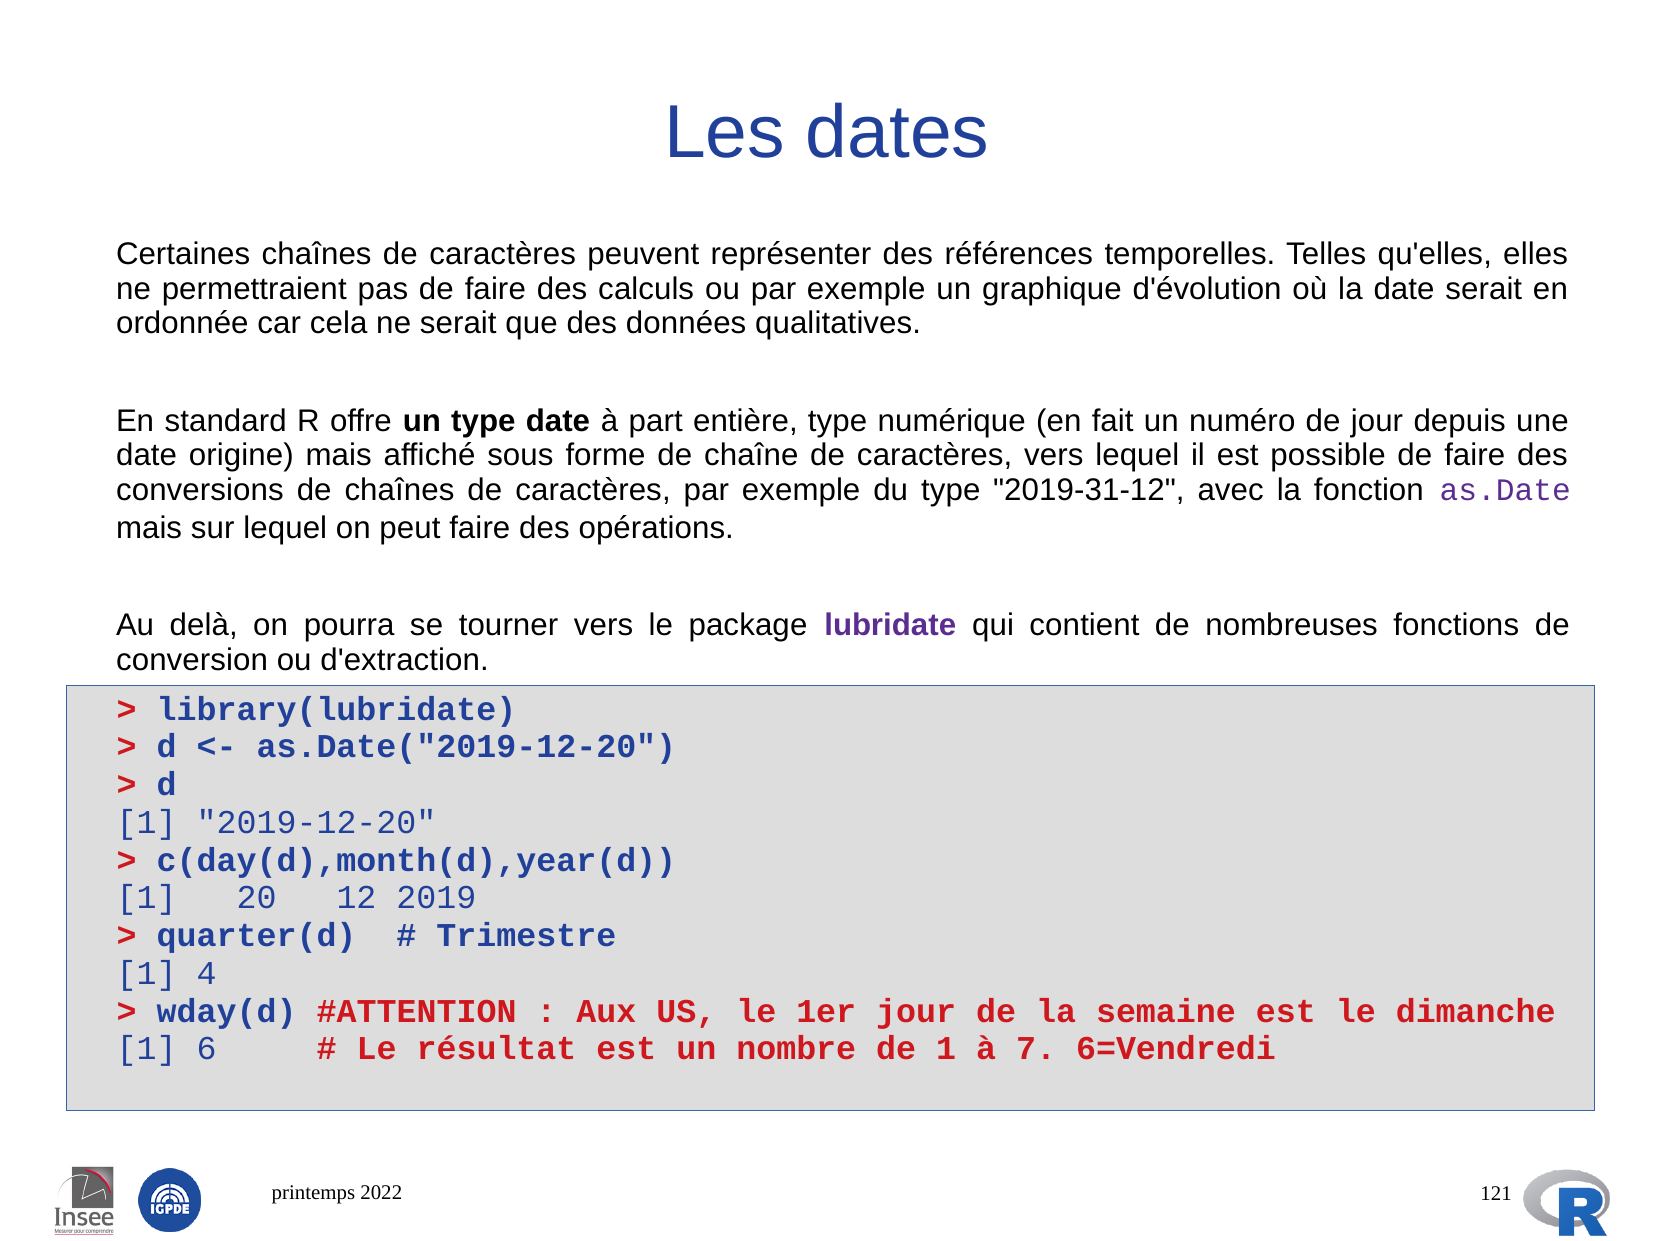

# Les dates
Certaines chaînes de caractères peuvent représenter des références temporelles. Telles qu'elles, elles ne permettraient pas de faire des calculs ou par exemple un graphique d'évolution où la date serait en ordonnée car cela ne serait que des données qualitatives.
En standard R offre un type date à part entière, type numérique (en fait un numéro de jour depuis une date origine) mais affiché sous forme de chaîne de caractères, vers lequel il est possible de faire des conversions de chaînes de caractères, par exemple du type "2019-31-12", avec la fonction as.Date mais sur lequel on peut faire des opérations.
Au delà, on pourra se tourner vers le package lubridate qui contient de nombreuses fonctions de conversion ou d'extraction.
> library(lubridate)
> d <- as.Date("2019-12-20")
> d
[1] "2019-12-20"
> c(day(d),month(d),year(d))
[1] 20 12 2019
> quarter(d) # Trimestre
[1] 4
> wday(d) #ATTENTION : Aux US, le 1er jour de la semaine est le dimanche
[1] 6 # Le résultat est un nombre de 1 à 7. 6=Vendredi
printemps 2022
121